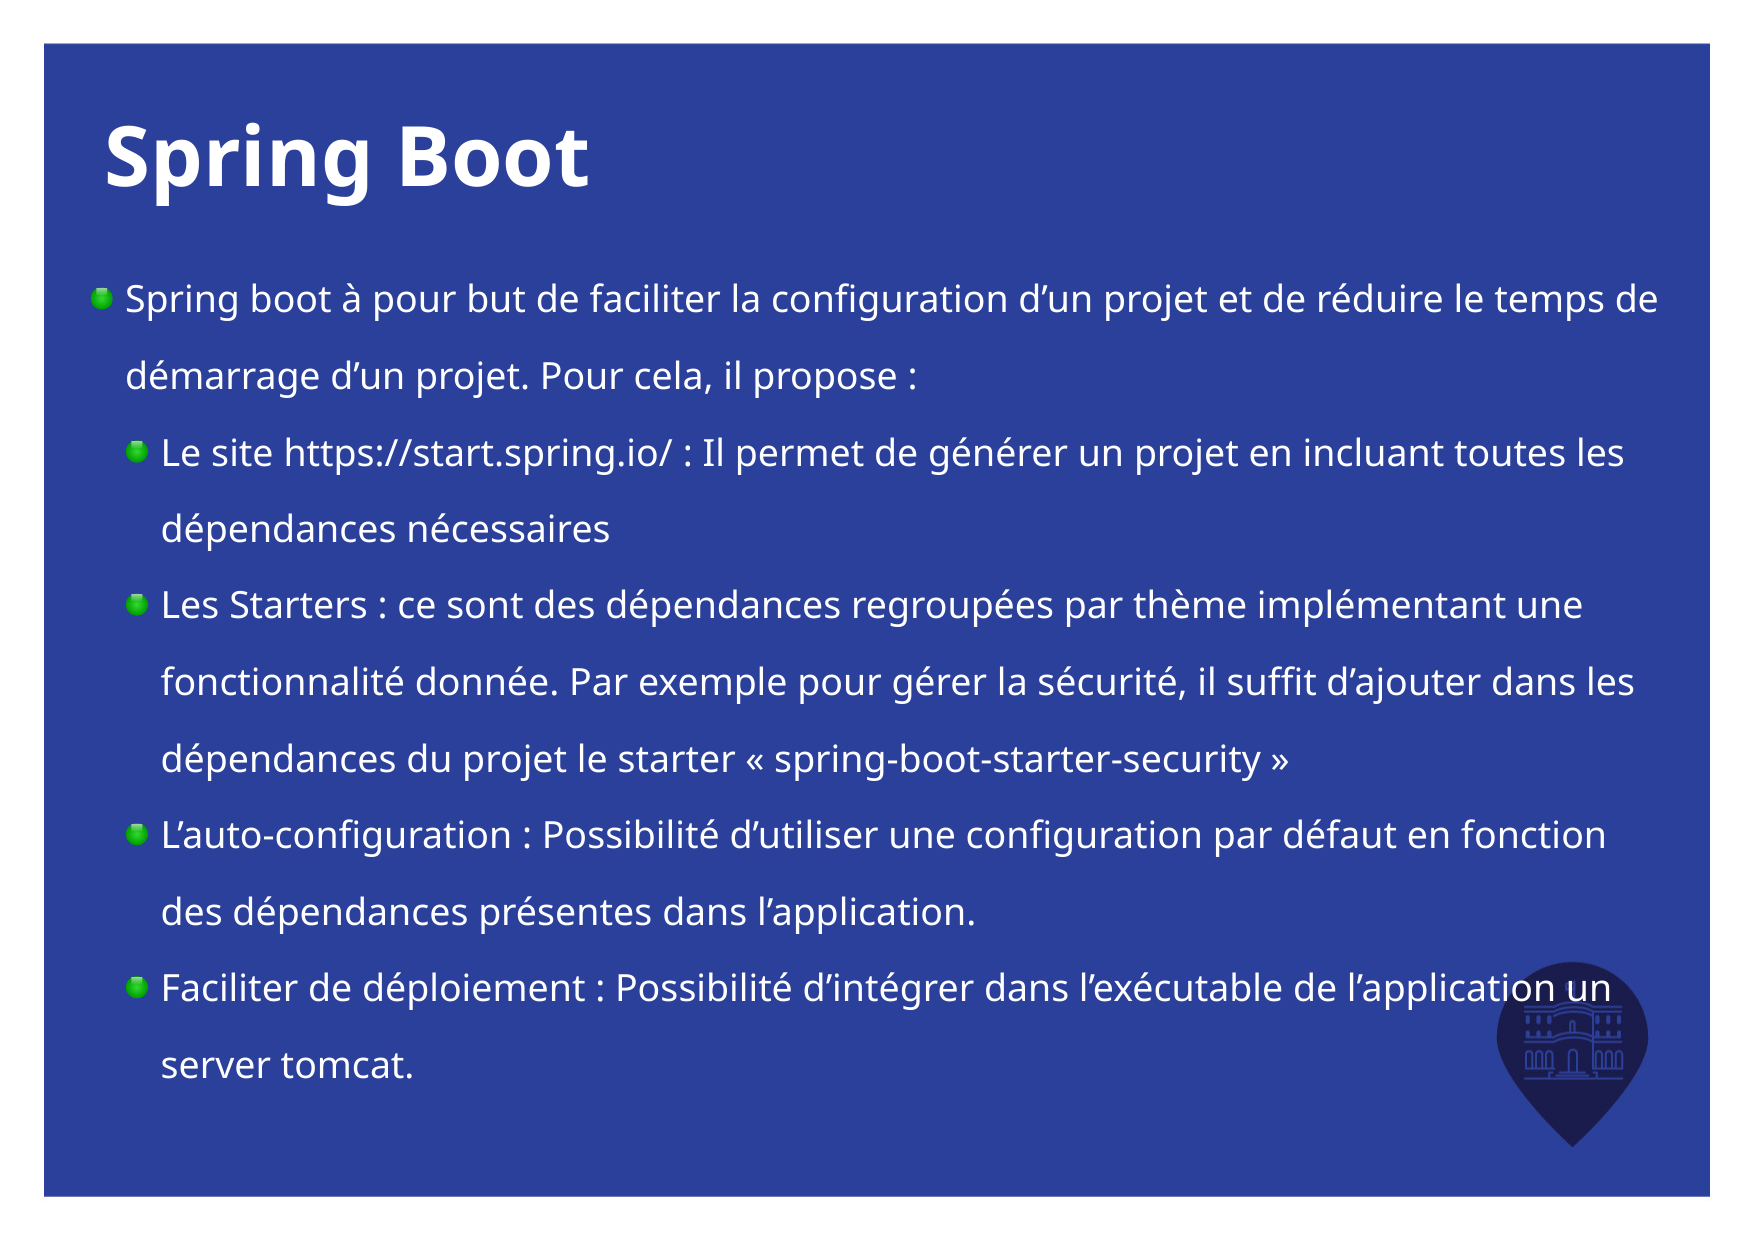

# Spring Boot
Spring boot à pour but de faciliter la configuration d’un projet et de réduire le temps de démarrage d’un projet. Pour cela, il propose :
Le site https://start.spring.io/ : Il permet de générer un projet en incluant toutes les dépendances nécessaires
Les Starters : ce sont des dépendances regroupées par thème implémentant une fonctionnalité donnée. Par exemple pour gérer la sécurité, il suffit d’ajouter dans les dépendances du projet le starter « spring-boot-starter-security »
L’auto-configuration : Possibilité d’utiliser une configuration par défaut en fonction des dépendances présentes dans l’application.
Faciliter de déploiement : Possibilité d’intégrer dans l’exécutable de l’application un server tomcat.